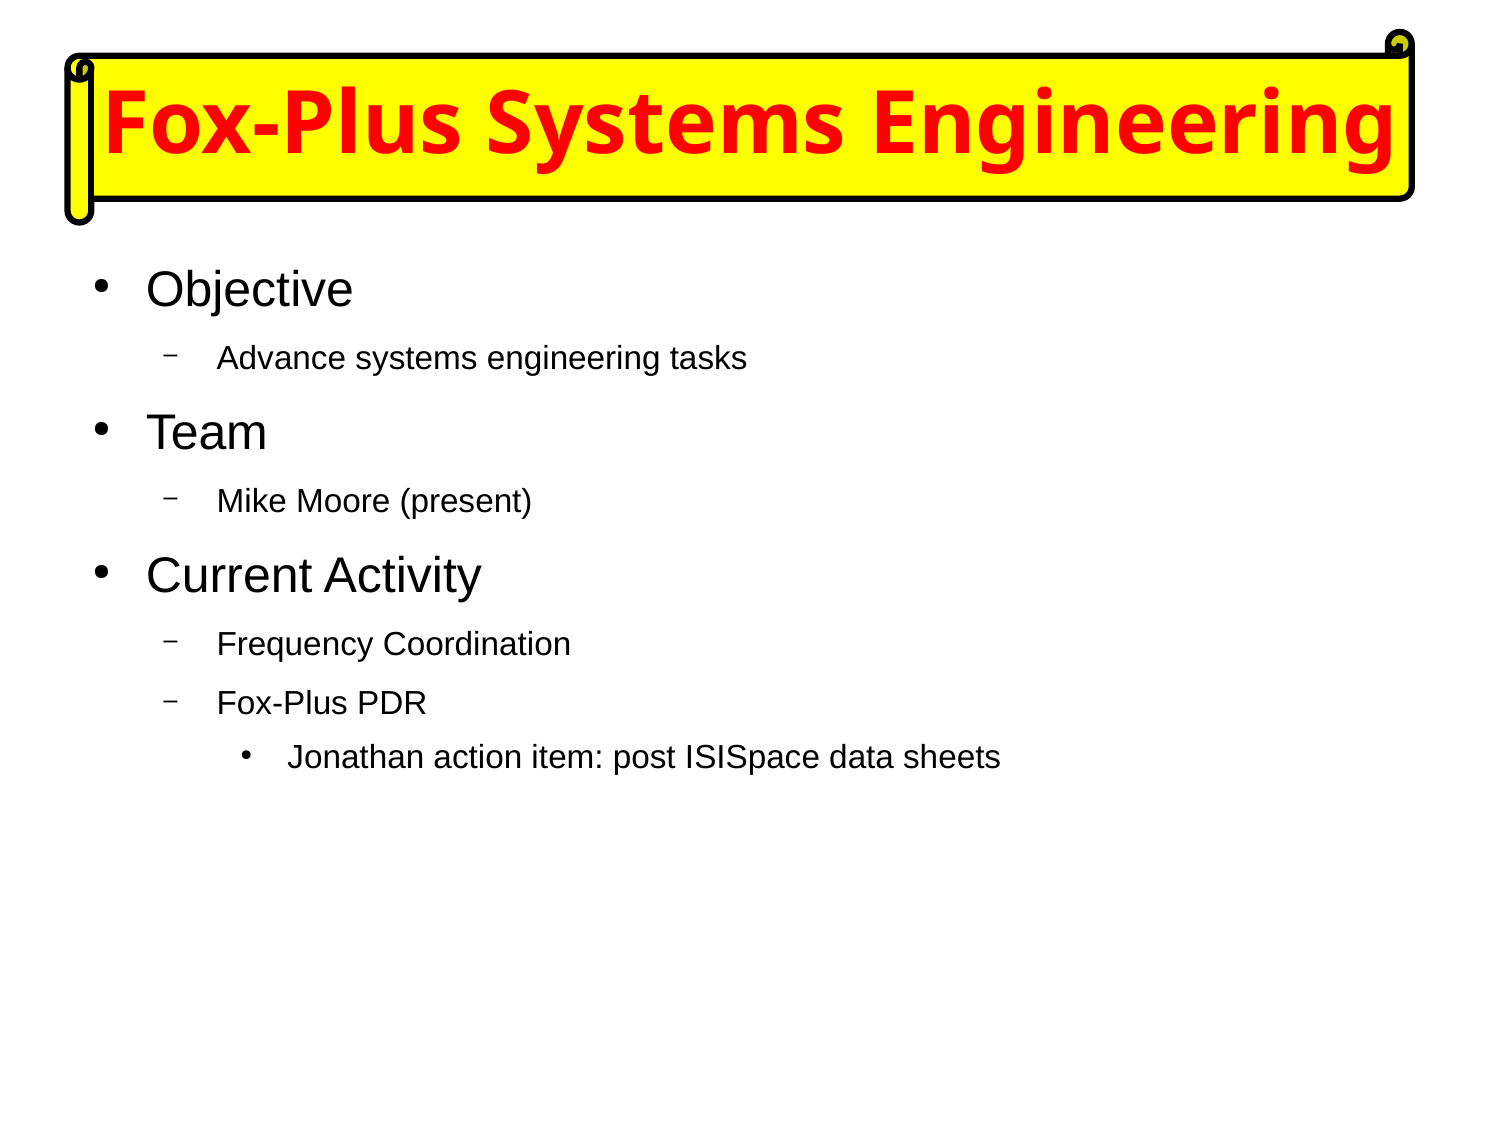

Fox-Plus Systems Engineering
# Objective
Advance systems engineering tasks
Team
Mike Moore (present)
Current Activity
Frequency Coordination
Fox-Plus PDR
Jonathan action item: post ISISpace data sheets